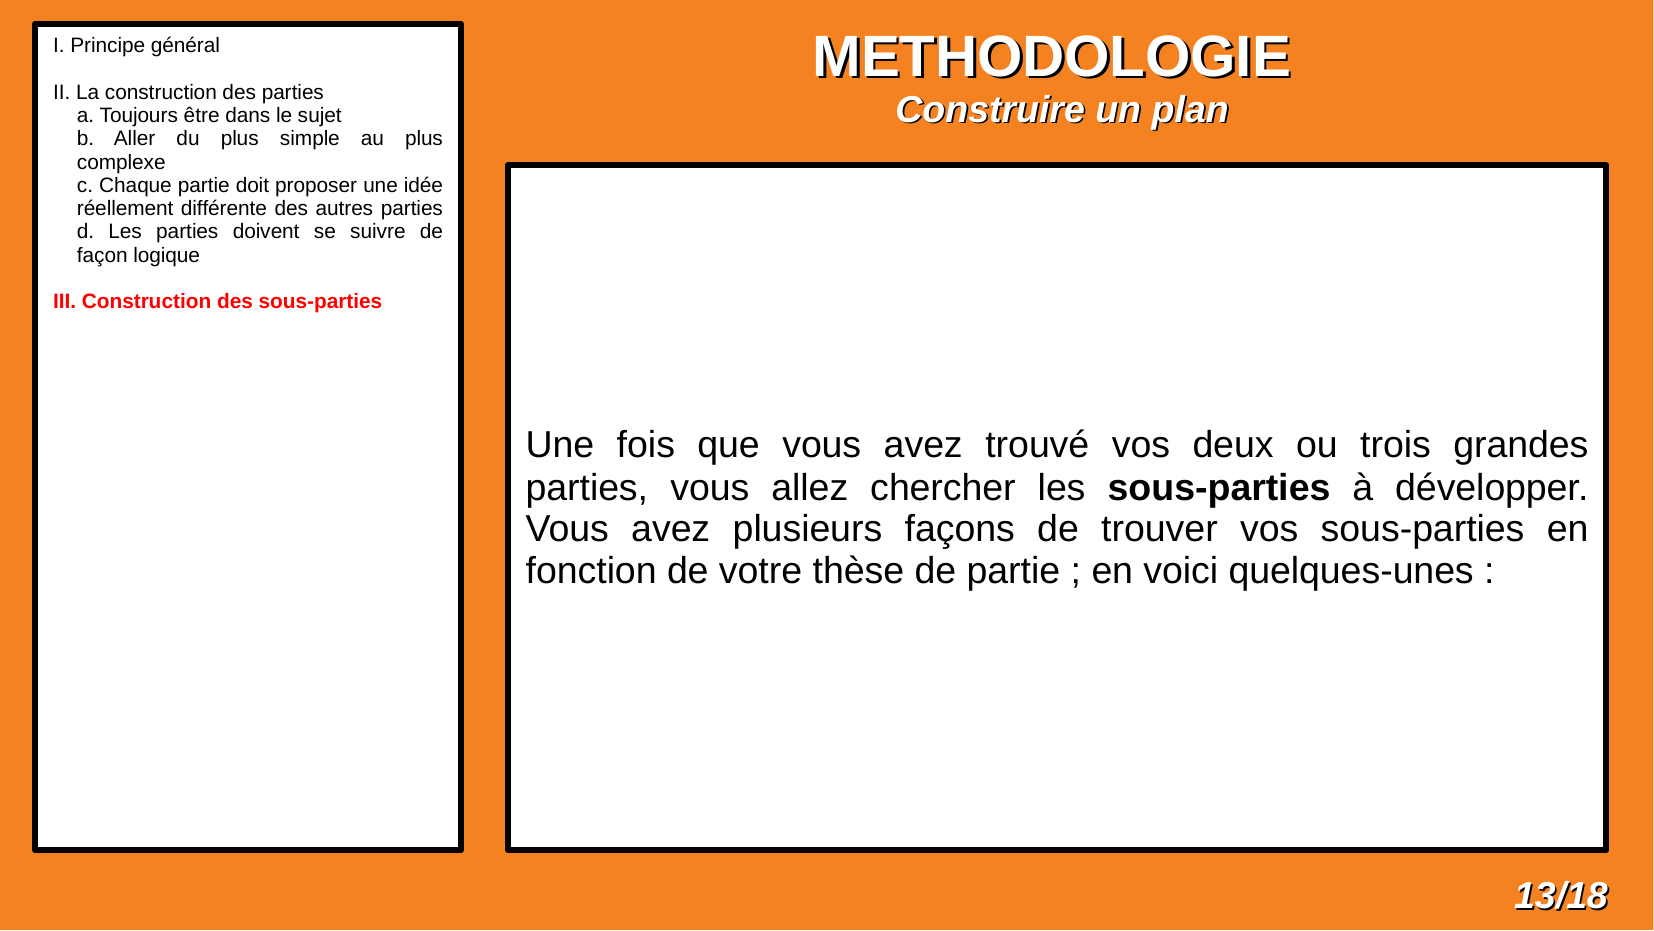

METHODOLOGIE
 Construire un plan
I. Principe général
II. La construction des parties
a. Toujours être dans le sujet
b. Aller du plus simple au plus complexe
c. Chaque partie doit proposer une idée réellement différente des autres parties
d. Les parties doivent se suivre de façon logique
III. Construction des sous-parties
Une fois que vous avez trouvé vos deux ou trois grandes parties, vous allez chercher les sous-parties à développer. Vous avez plusieurs façons de trouver vos sous-parties en fonction de votre thèse de partie ; en voici quelques-unes :